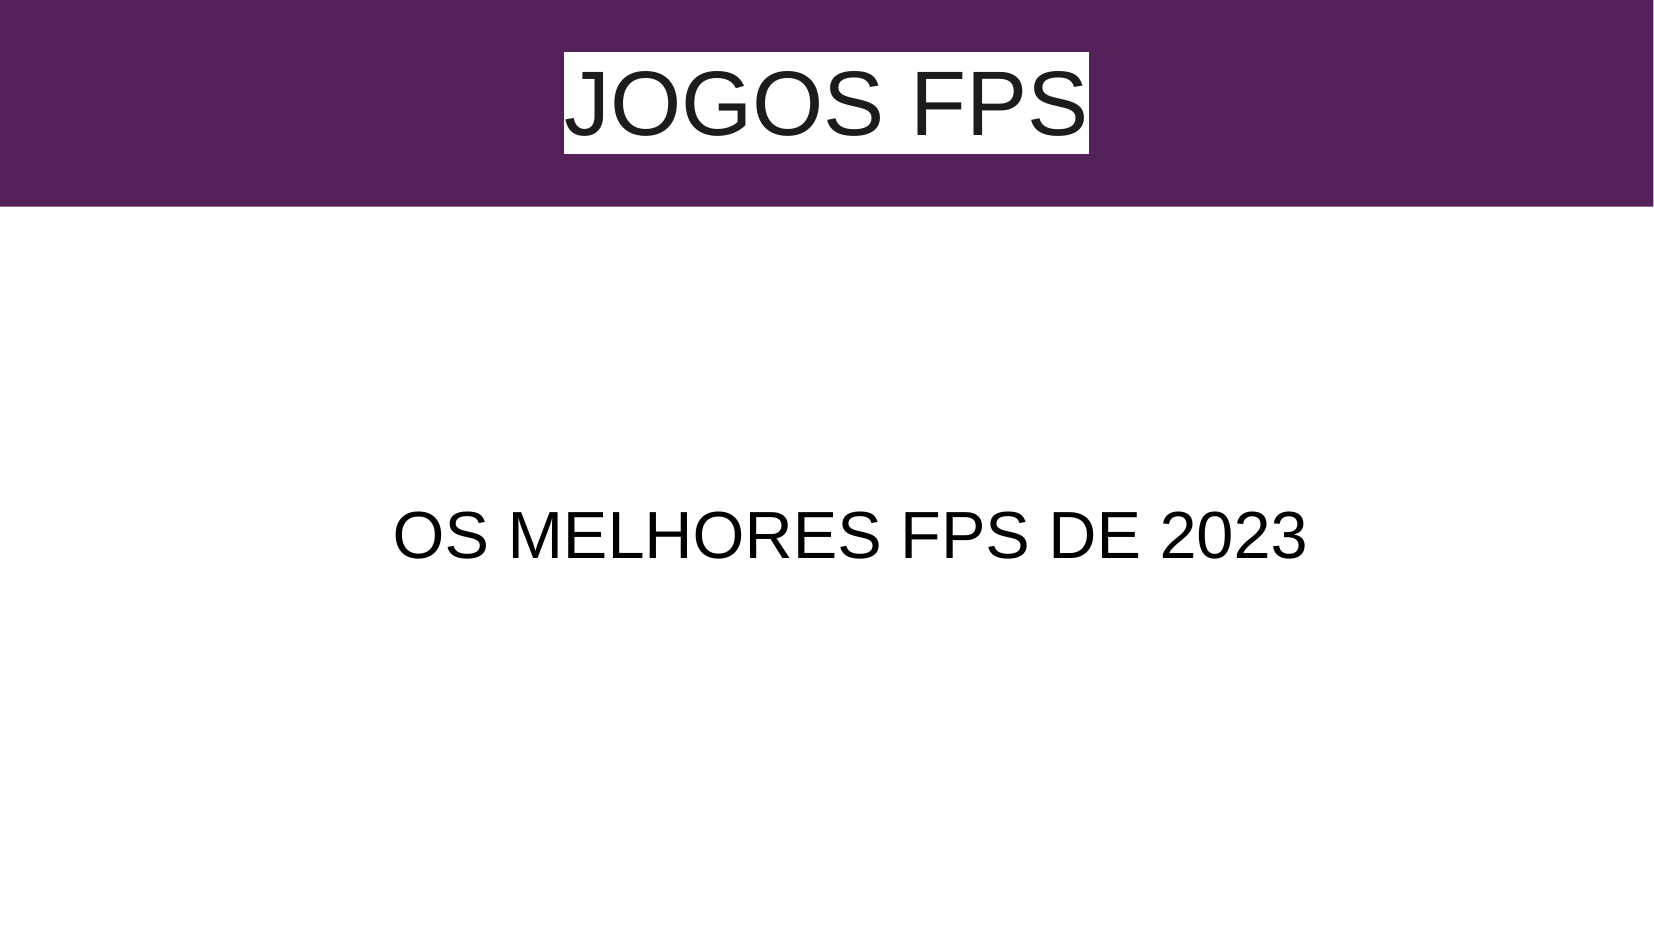

# JOGOS FPS
OS MELHORES FPS DE 2023